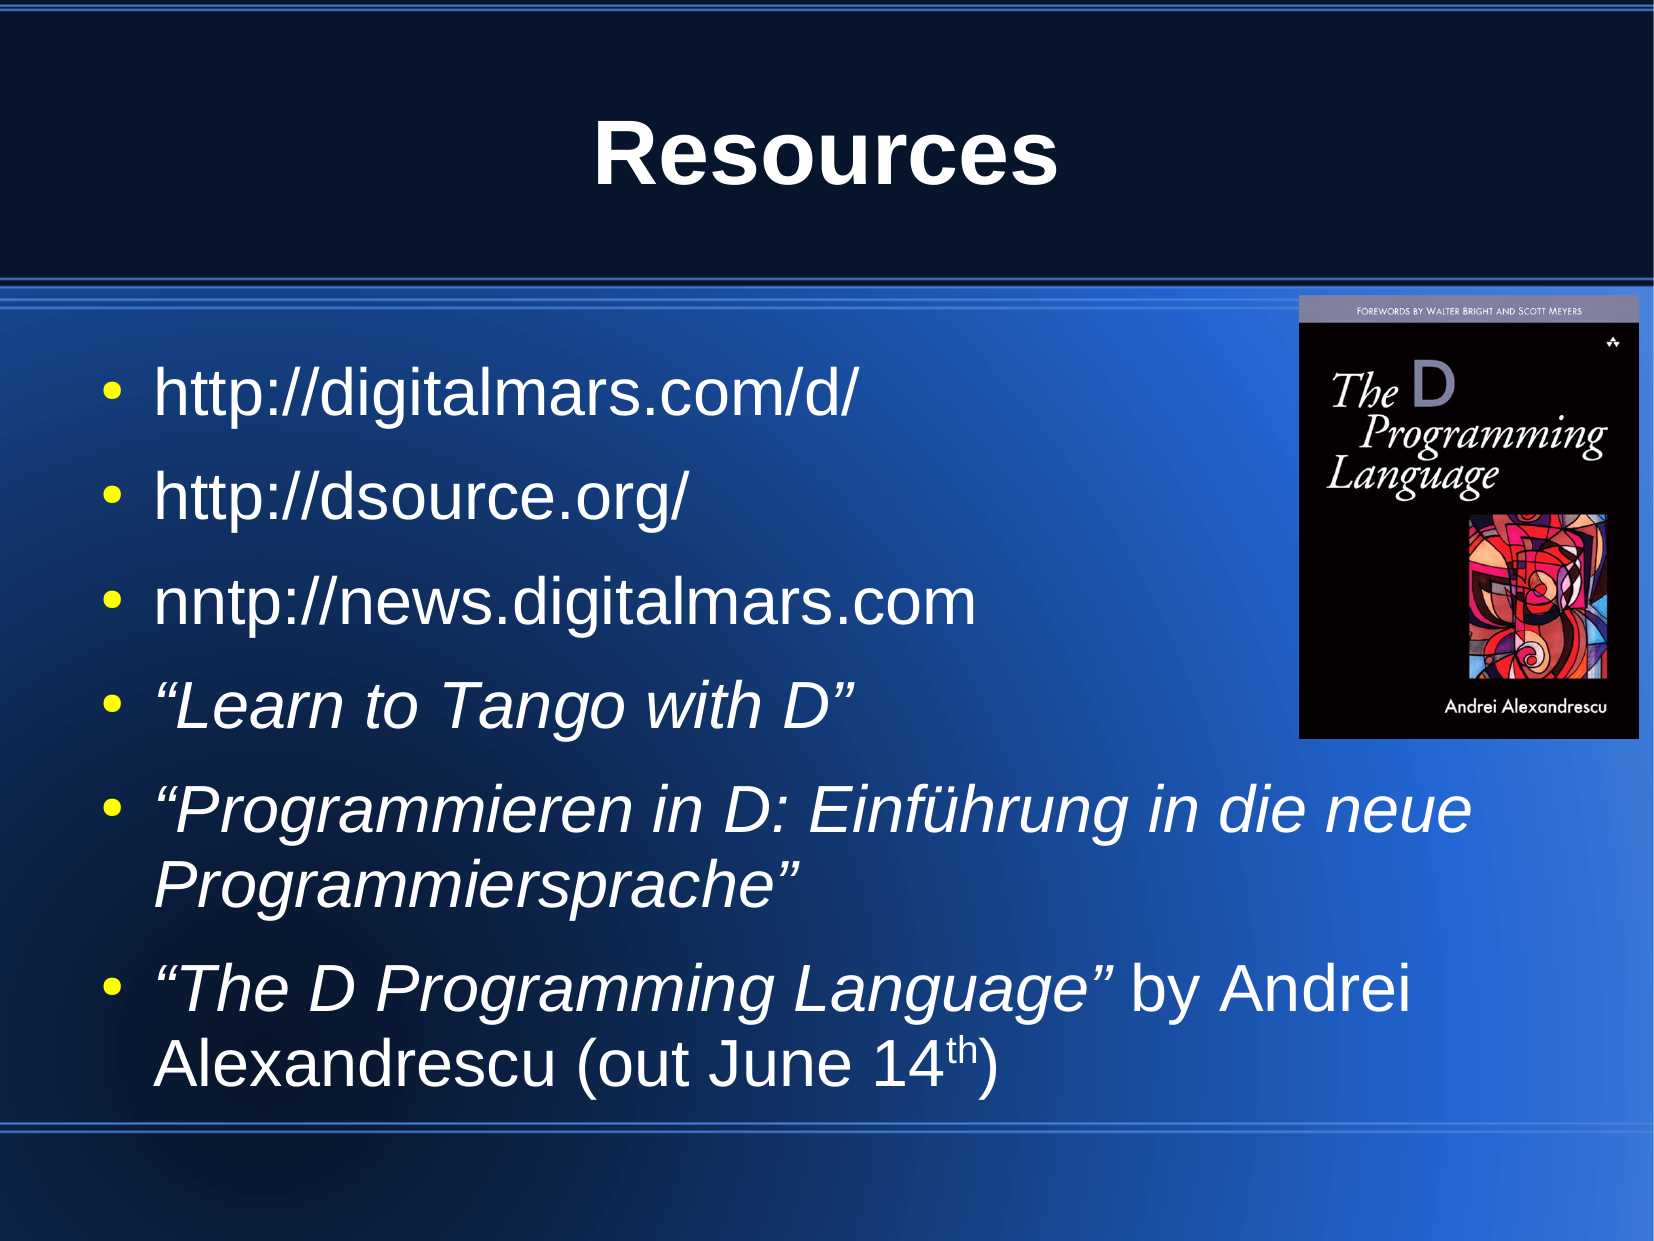

# Resources
http://digitalmars.com/d/
http://dsource.org/
nntp://news.digitalmars.com
“Learn to Tango with D”
“Programmieren in D: Einführung in die neue Programmiersprache”
“The D Programming Language” by Andrei Alexandrescu (out June 14th)